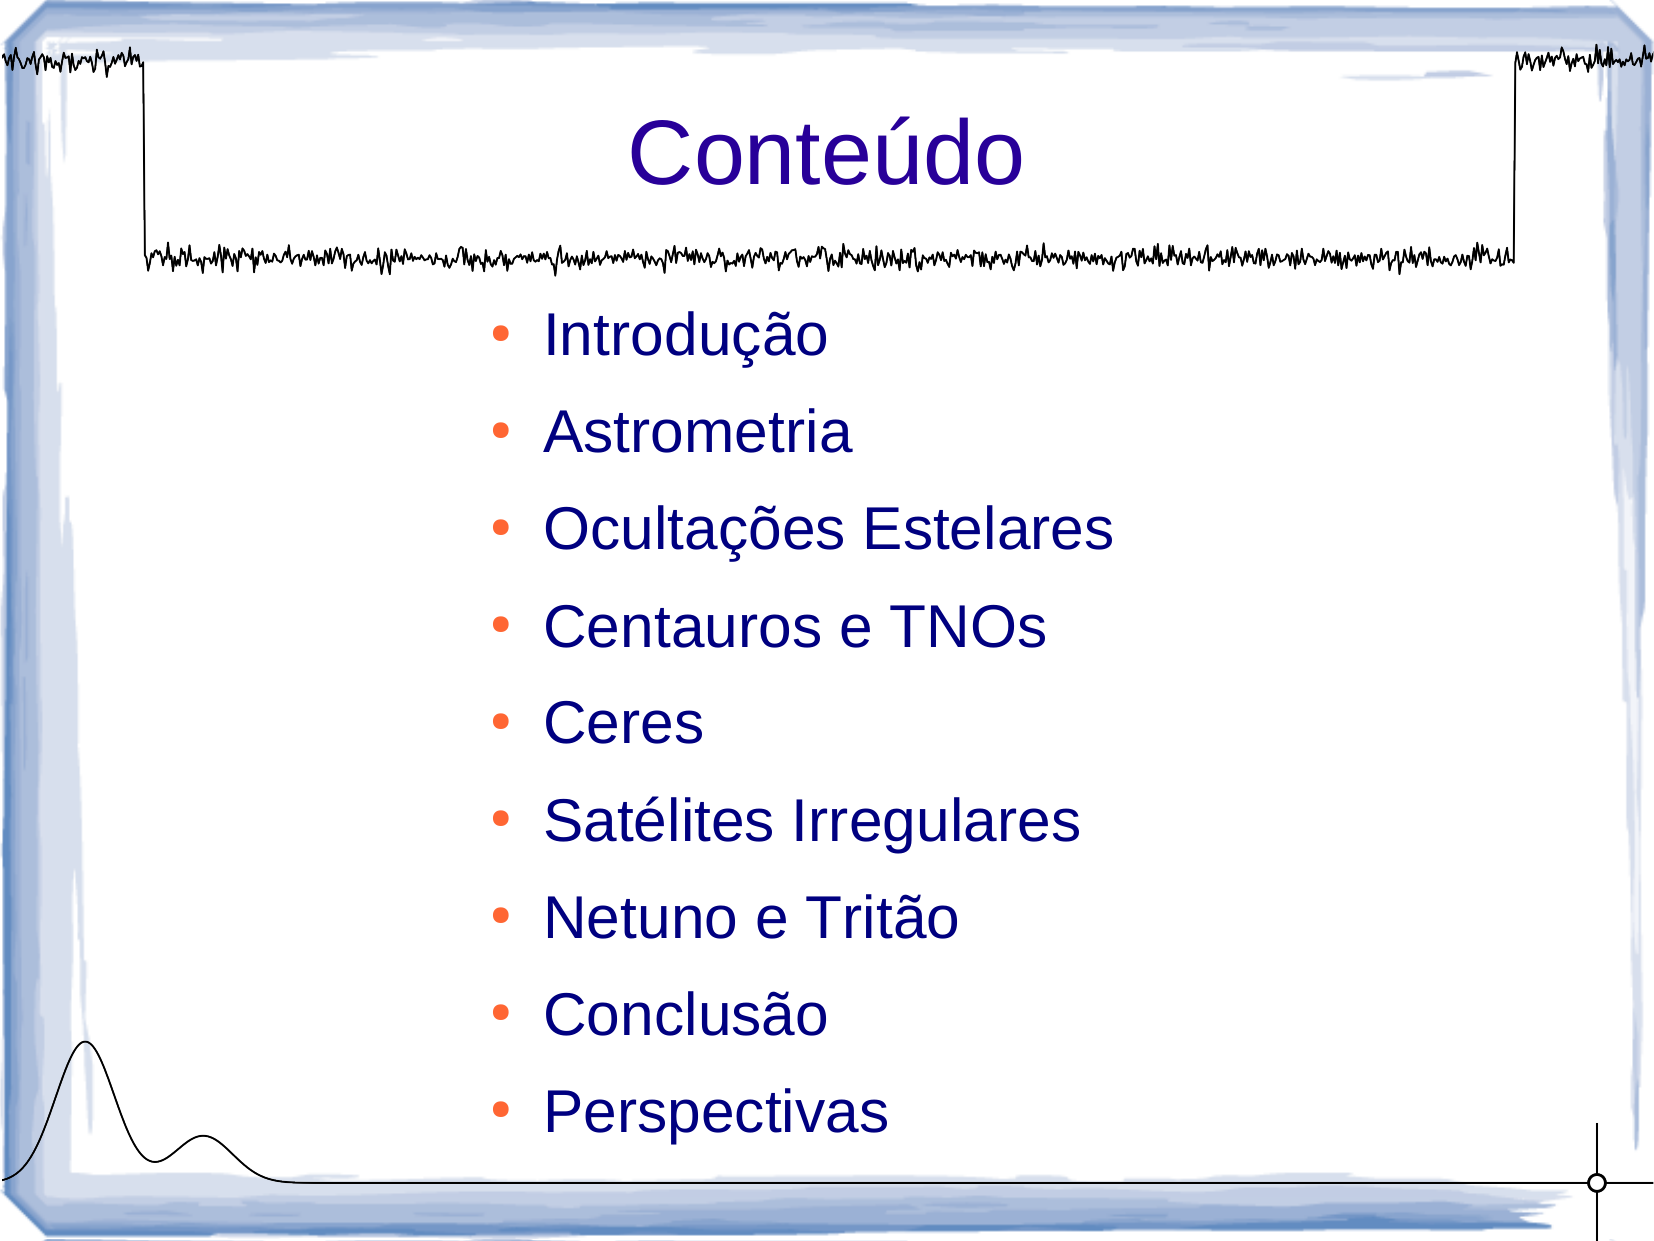

# Conteúdo
Introdução
Astrometria
Ocultações Estelares
Centauros e TNOs
Ceres
Satélites Irregulares
Netuno e Tritão
Conclusão
Perspectivas